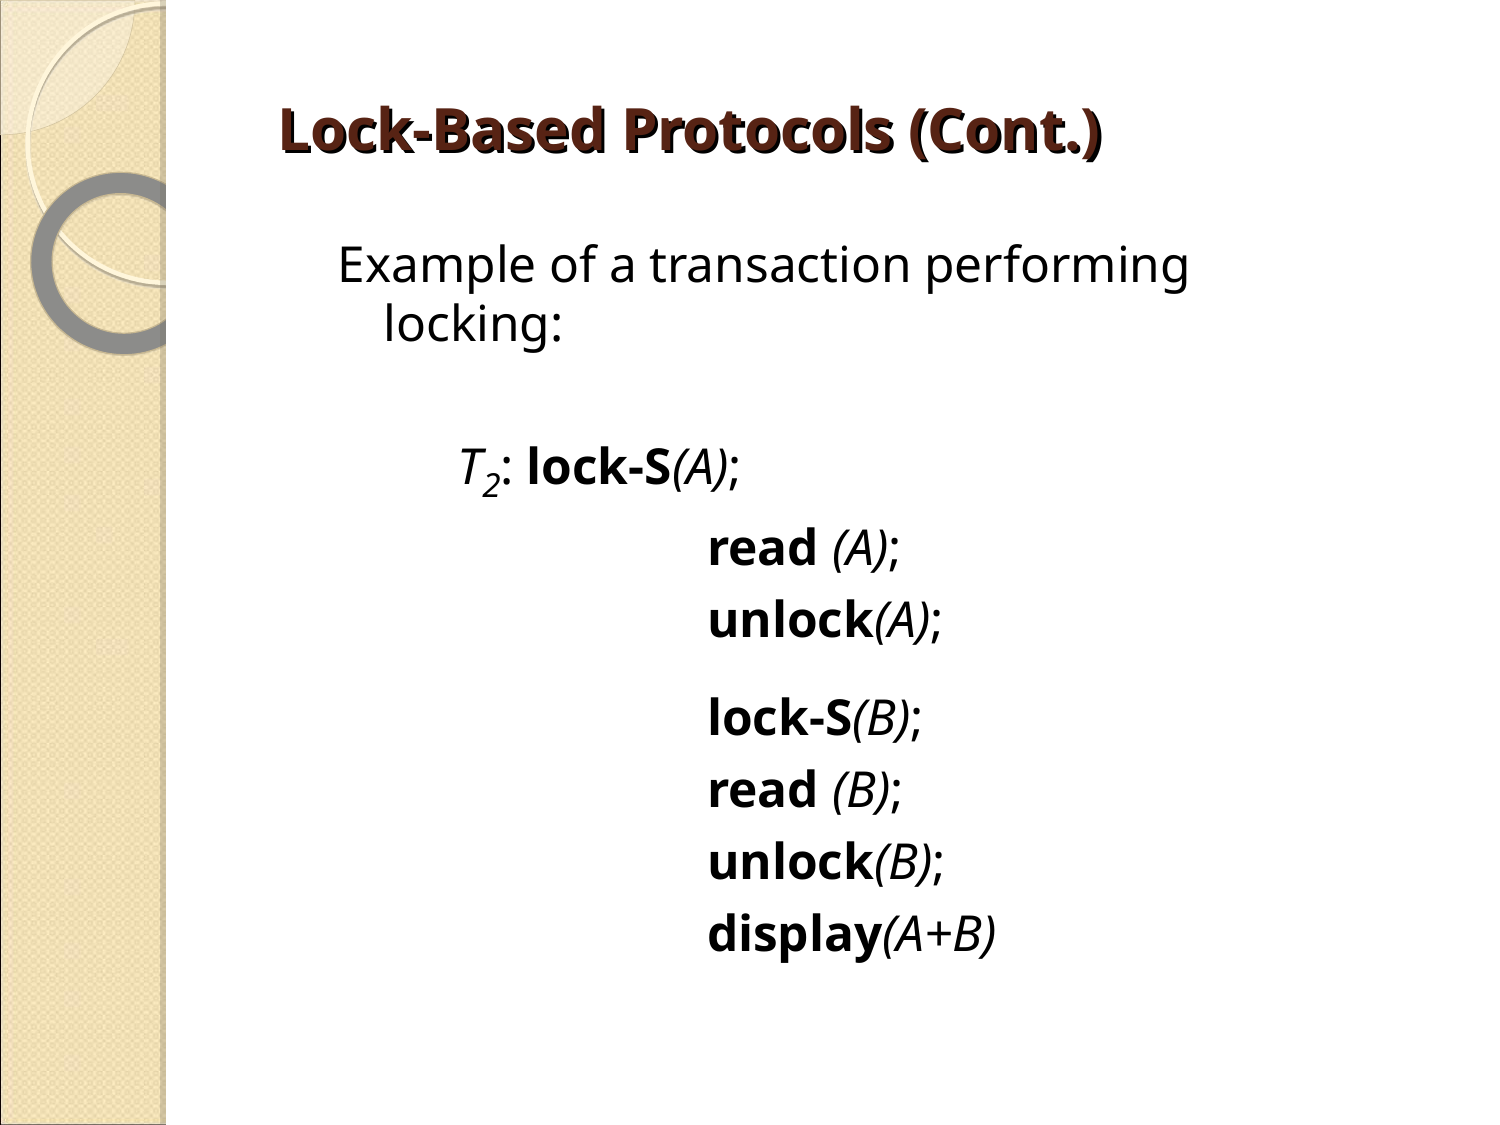

# Lock-Based Protocols (Cont.)
Example of a transaction performing locking:
			T2: lock-S(A);
 read (A);
 unlock(A);
 lock-S(B);
 read (B);
 unlock(B);
 display(A+B)